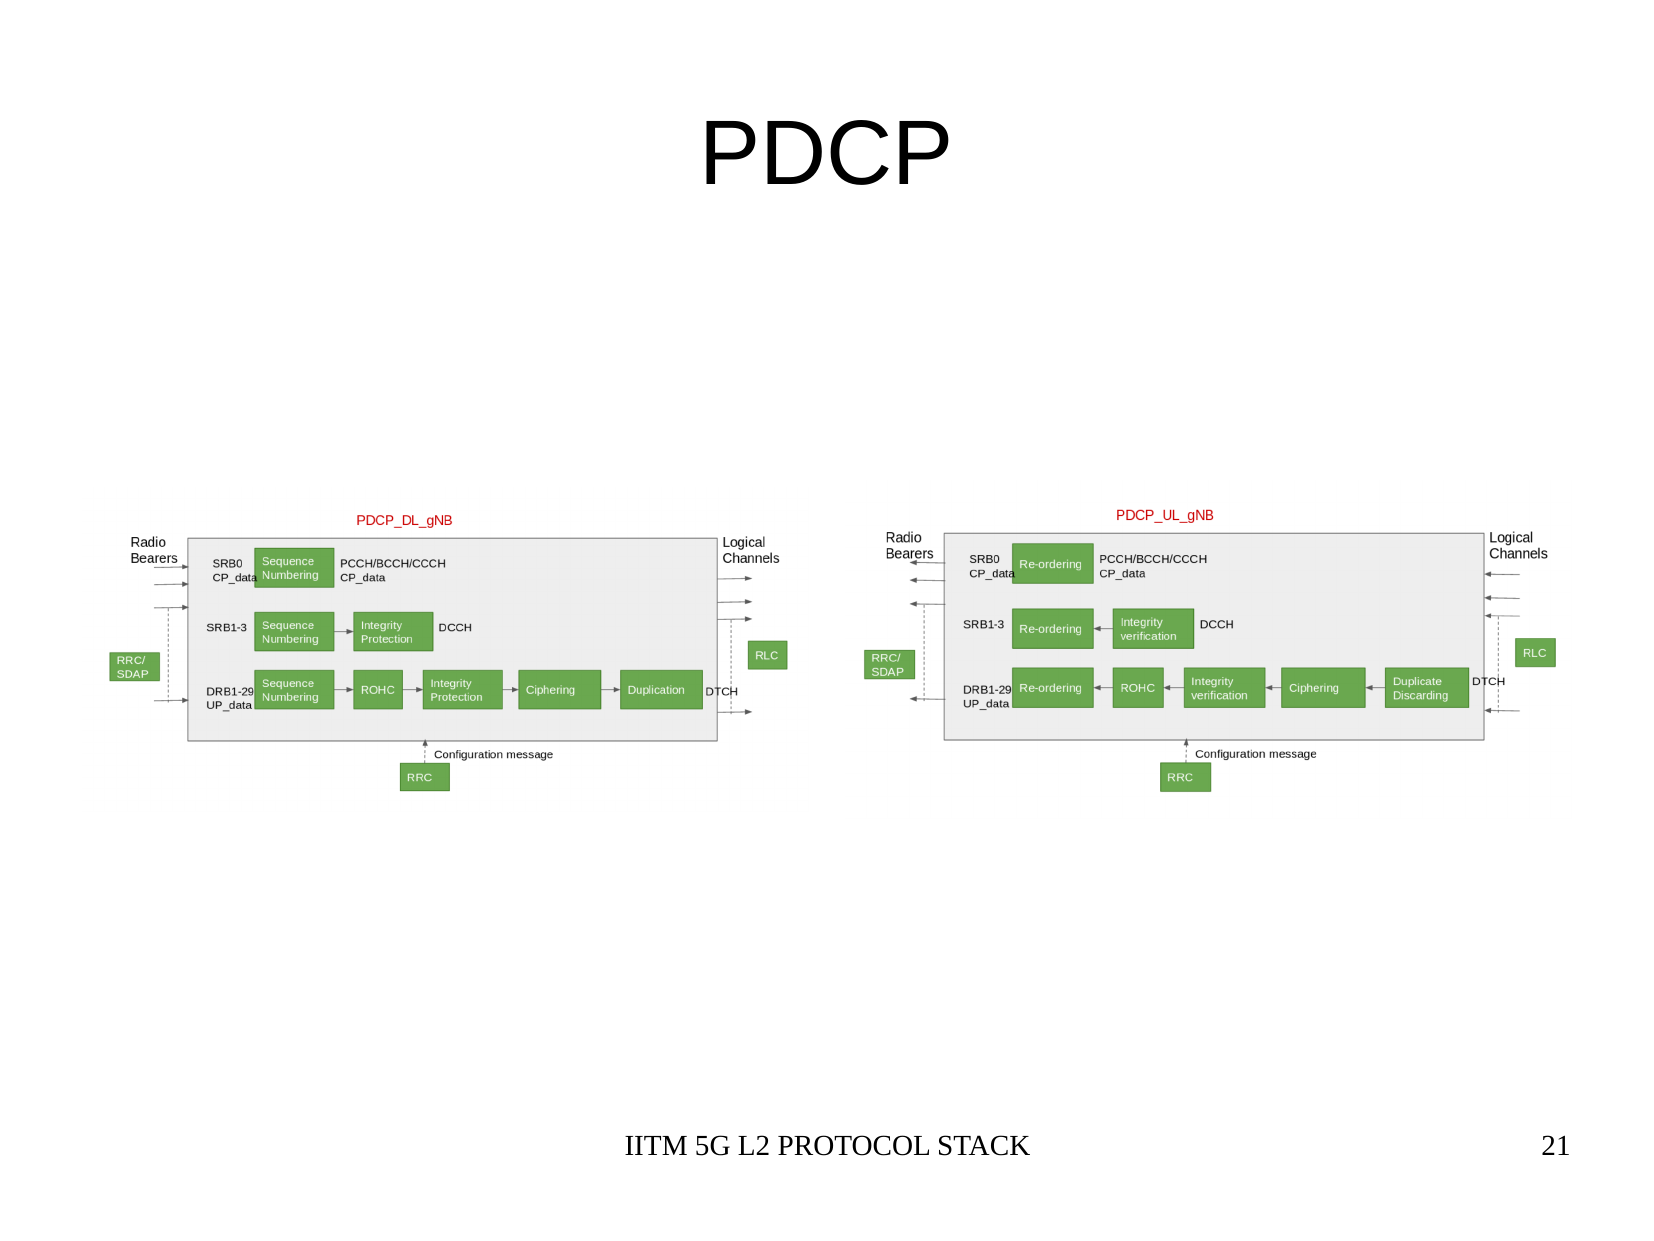

# PDCP
IITM 5G L2 PROTOCOL STACK
21